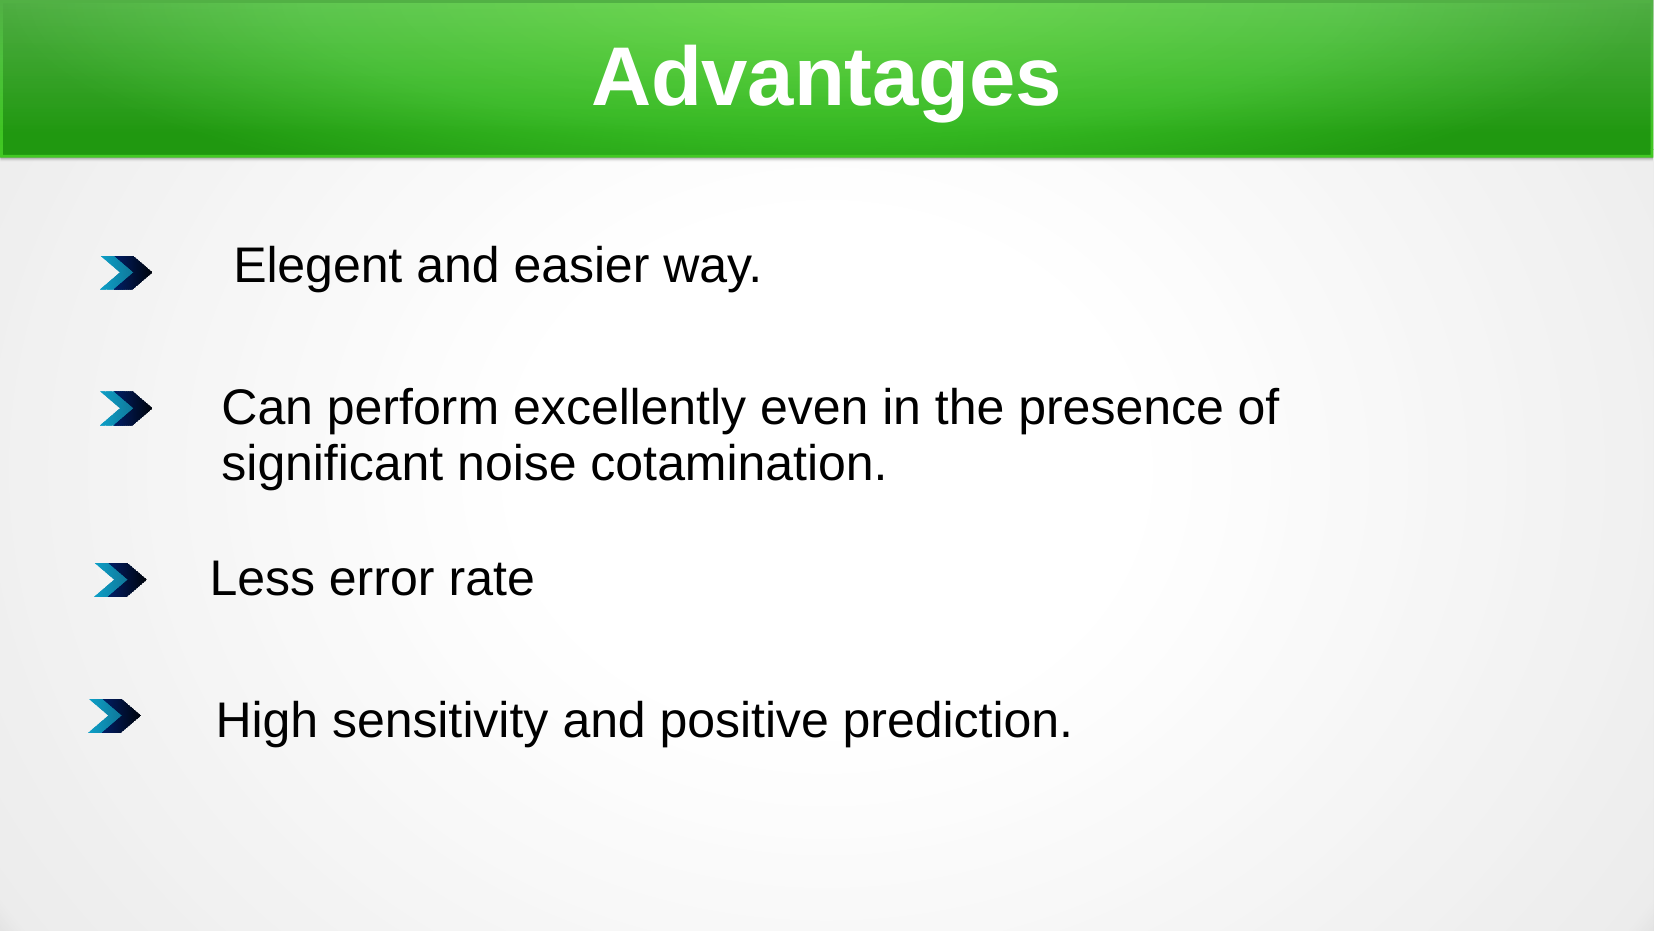

# Advantages
Elegent and easier way.
Can perform excellently even in the presence of significant noise cotamination.
Less error rate
High sensitivity and positive prediction.